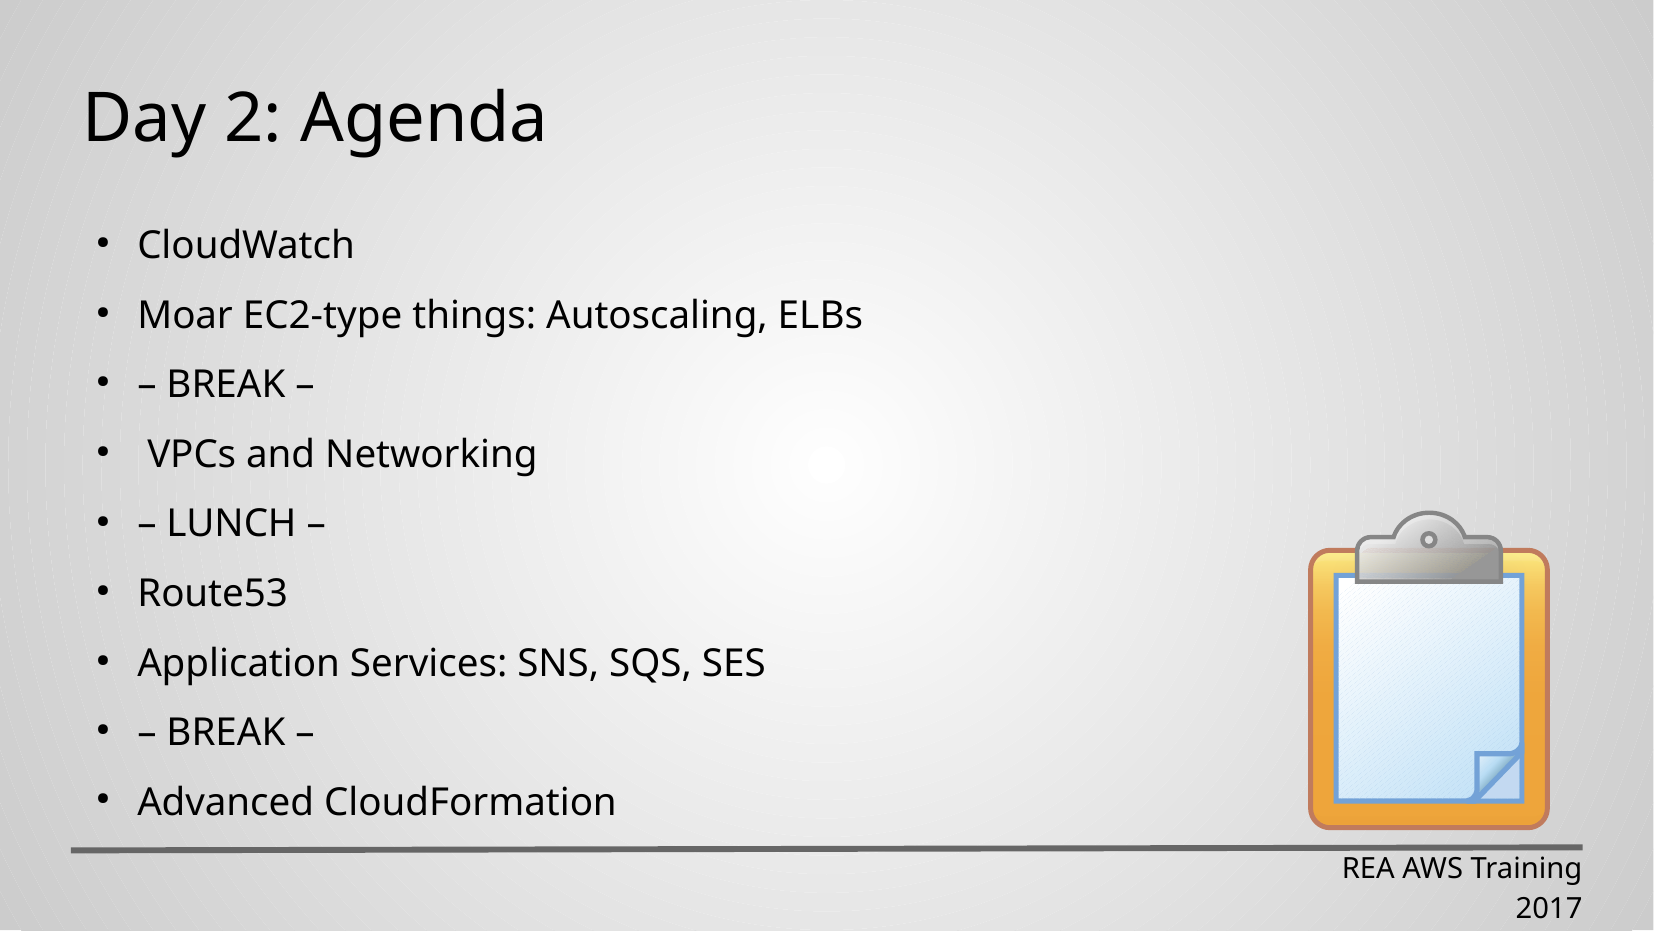

# Day 2: Agenda
CloudWatch
Moar EC2-type things: Autoscaling, ELBs
– BREAK –
 VPCs and Networking
– LUNCH –
Route53
Application Services: SNS, SQS, SES
– BREAK –
Advanced CloudFormation